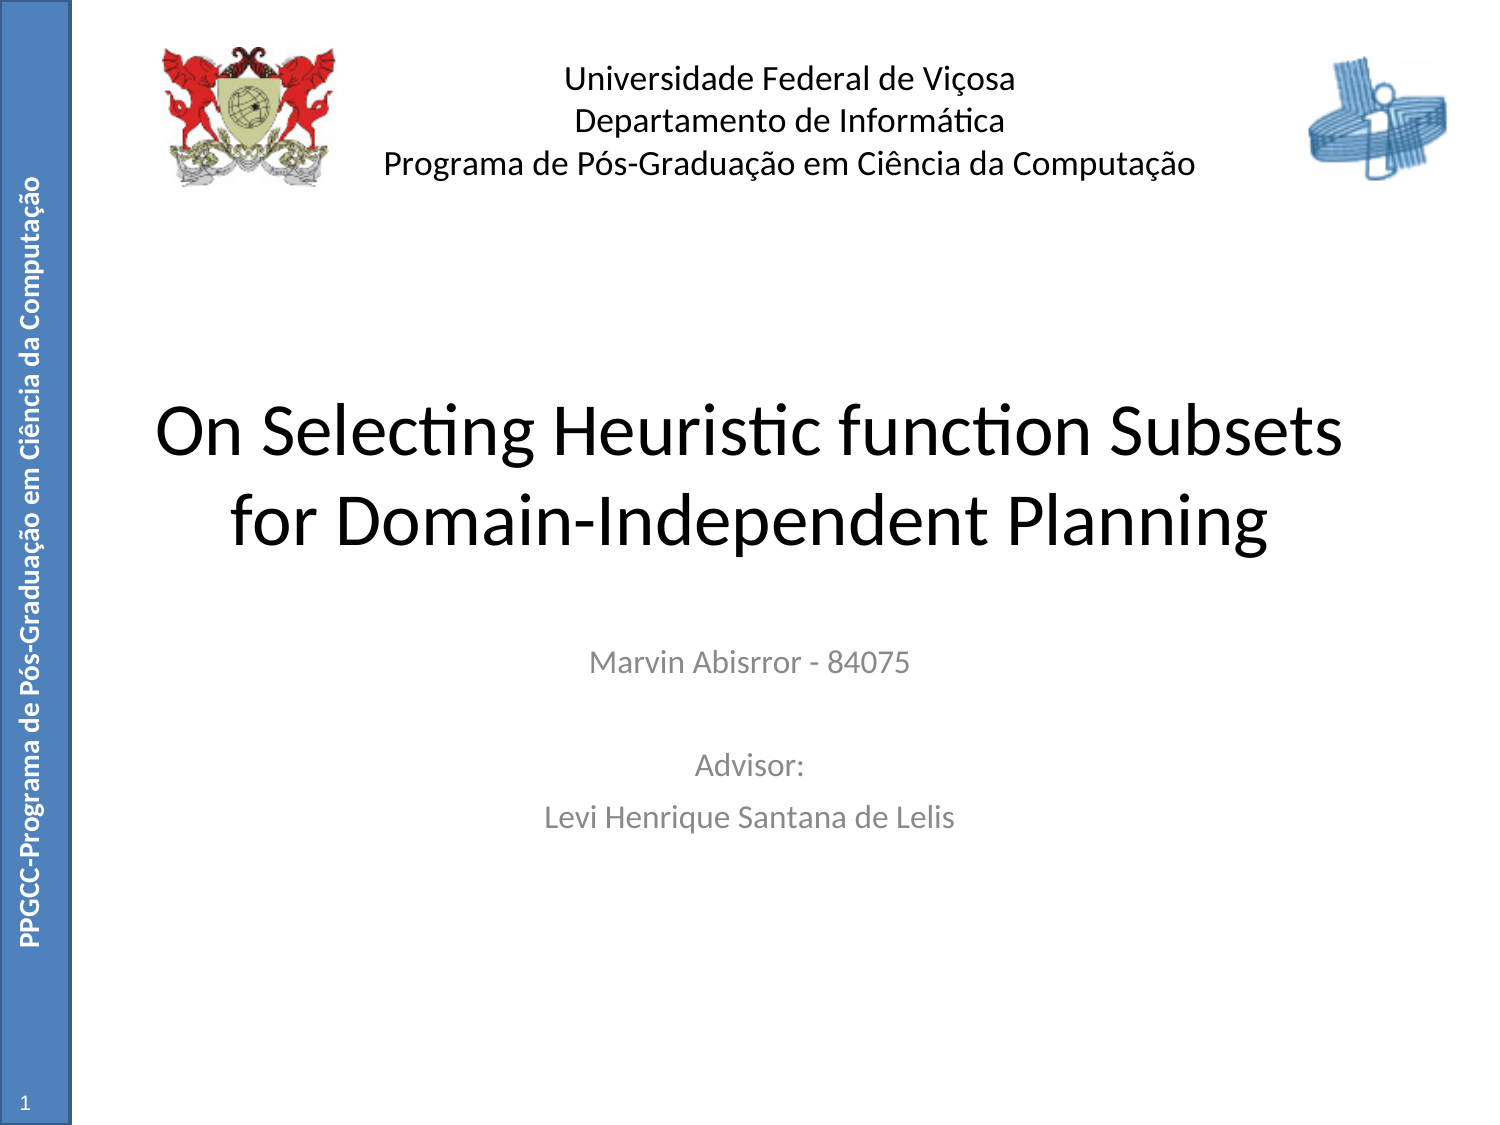

Universidade Federal de Viçosa
Departamento de Informática
Programa de Pós-Graduação em Ciência da Computação
On Selecting Heuristic function Subsets for Domain-Independent Planning
PPGCC-Programa de Pós-Graduação em Ciência da Computação
Marvin Abisrror - 84075
Advisor:
Levi Henrique Santana de Lelis